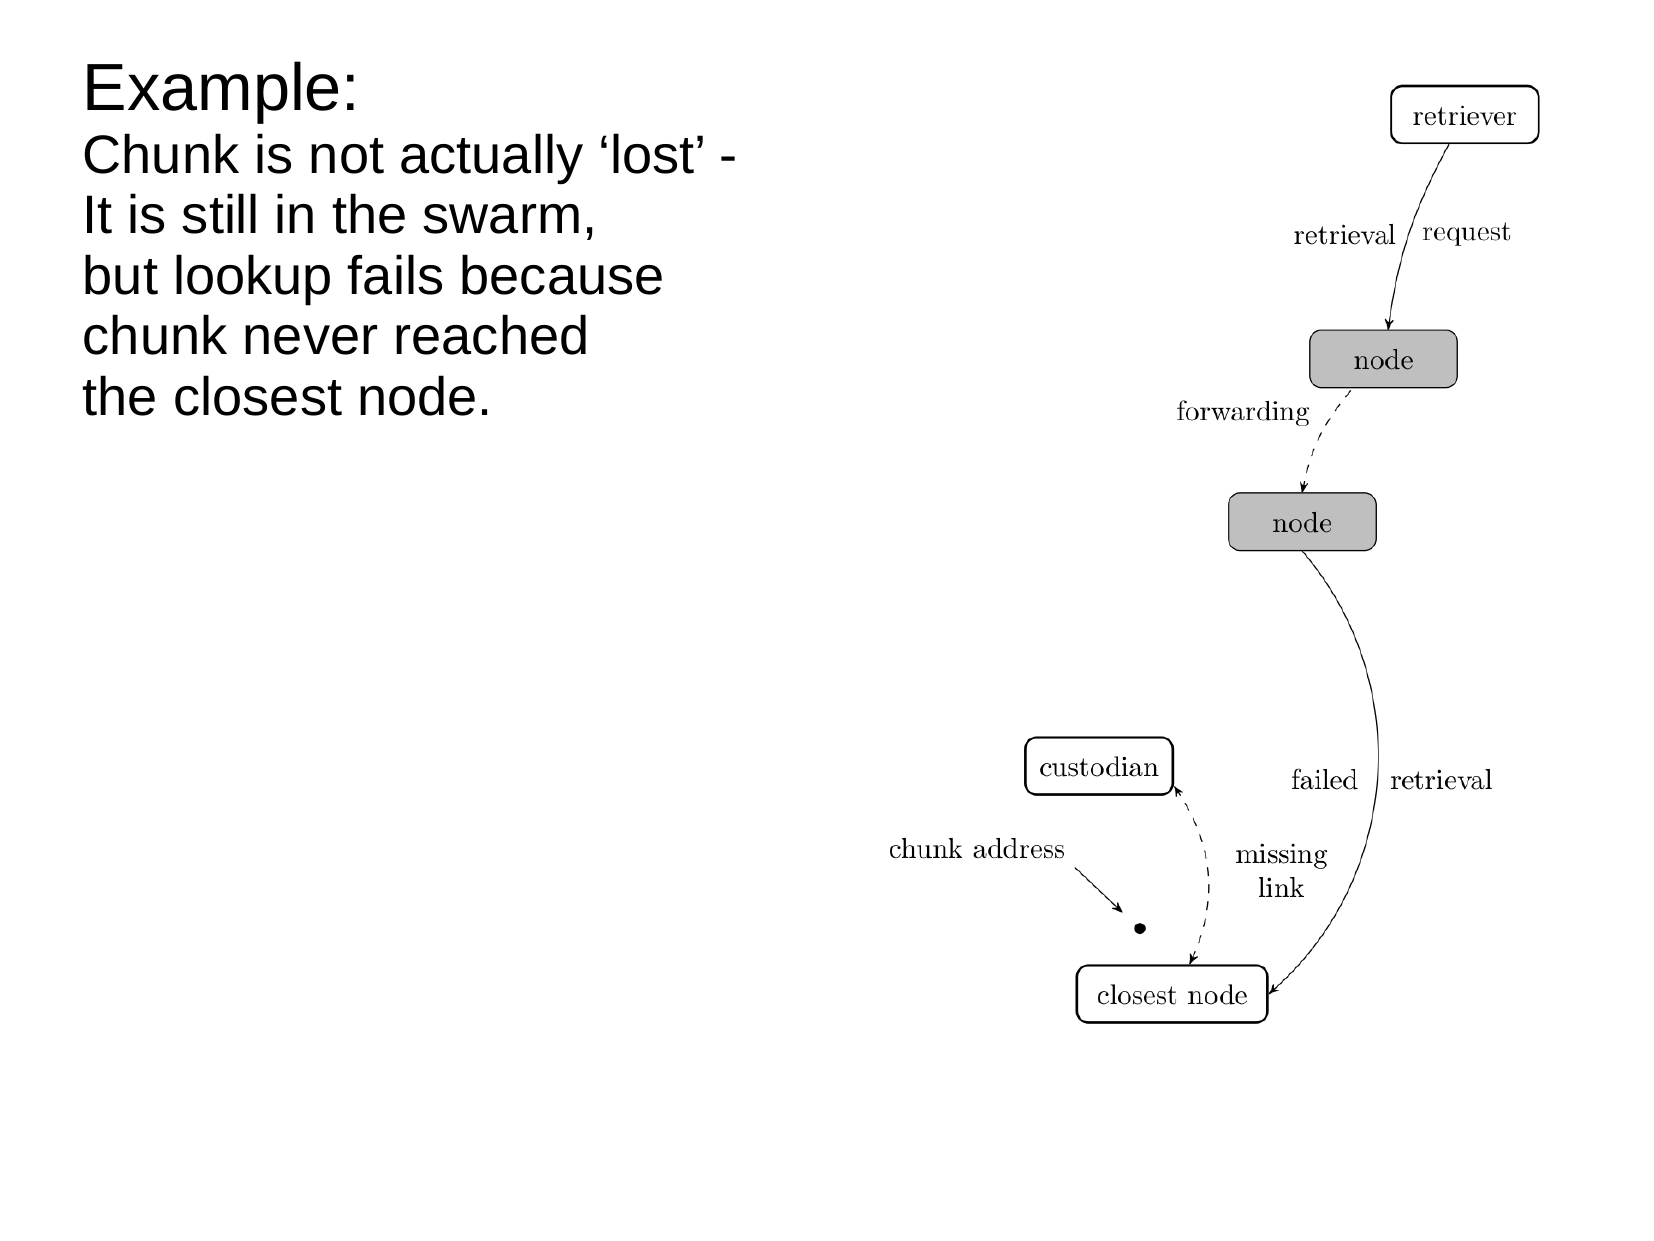

# Example:
Chunk is not actually ‘lost’ -
It is still in the swarm,
but lookup fails because
chunk never reached
the closest node.